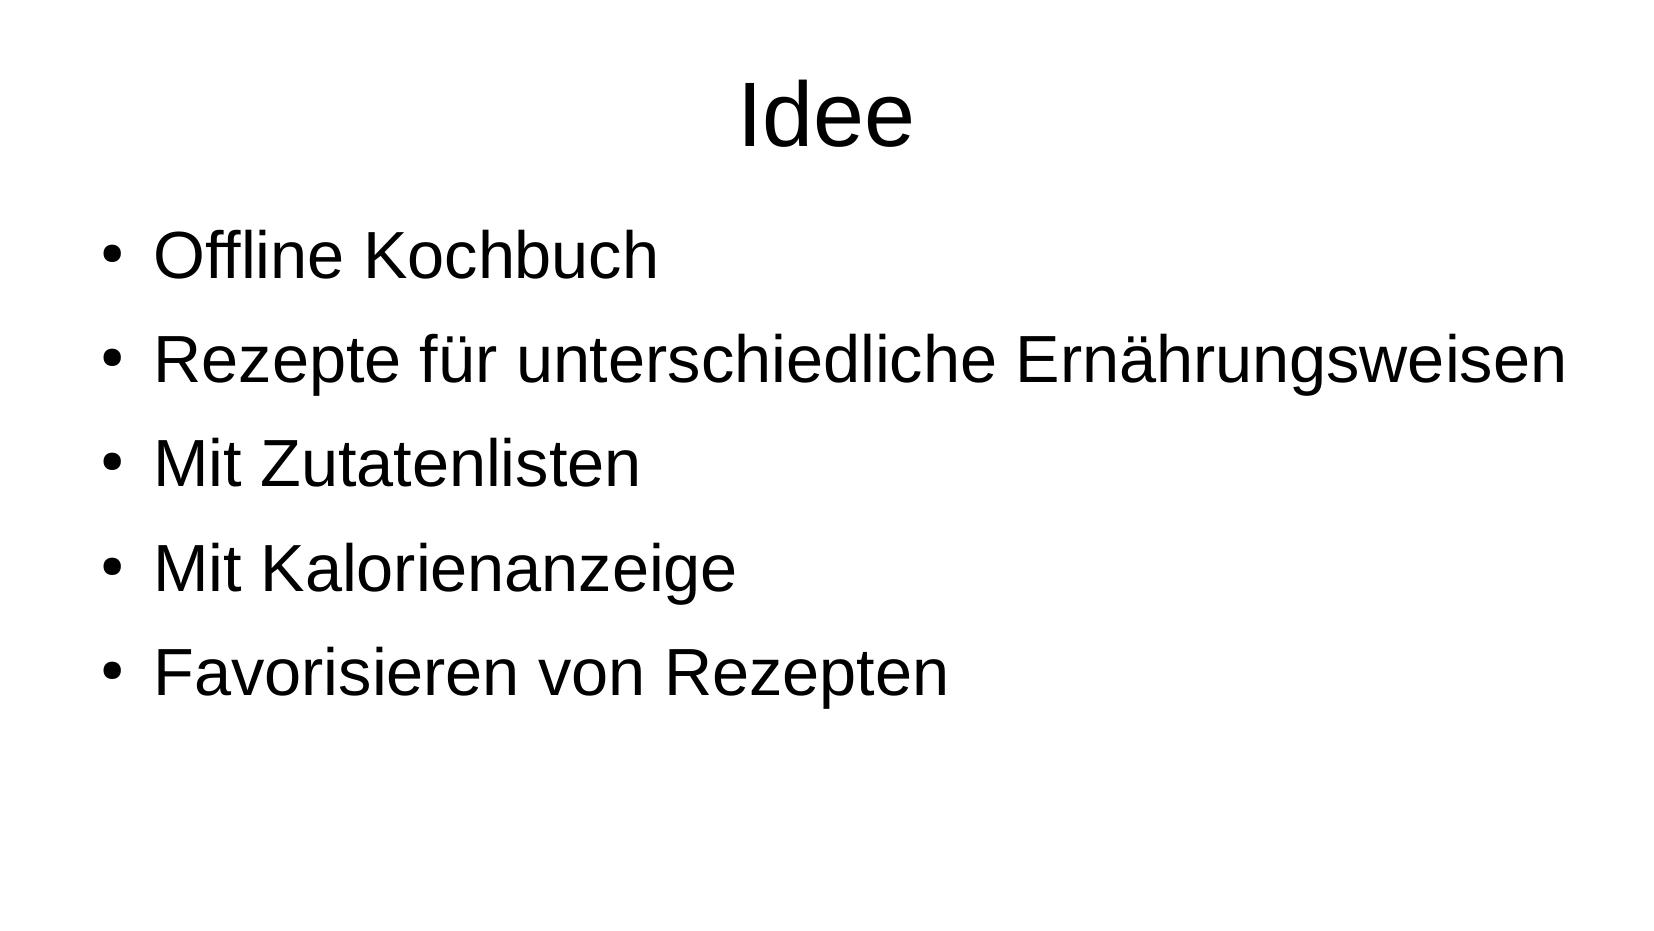

# Idee
Offline Kochbuch
Rezepte für unterschiedliche Ernährungsweisen
Mit Zutatenlisten
Mit Kalorienanzeige
Favorisieren von Rezepten